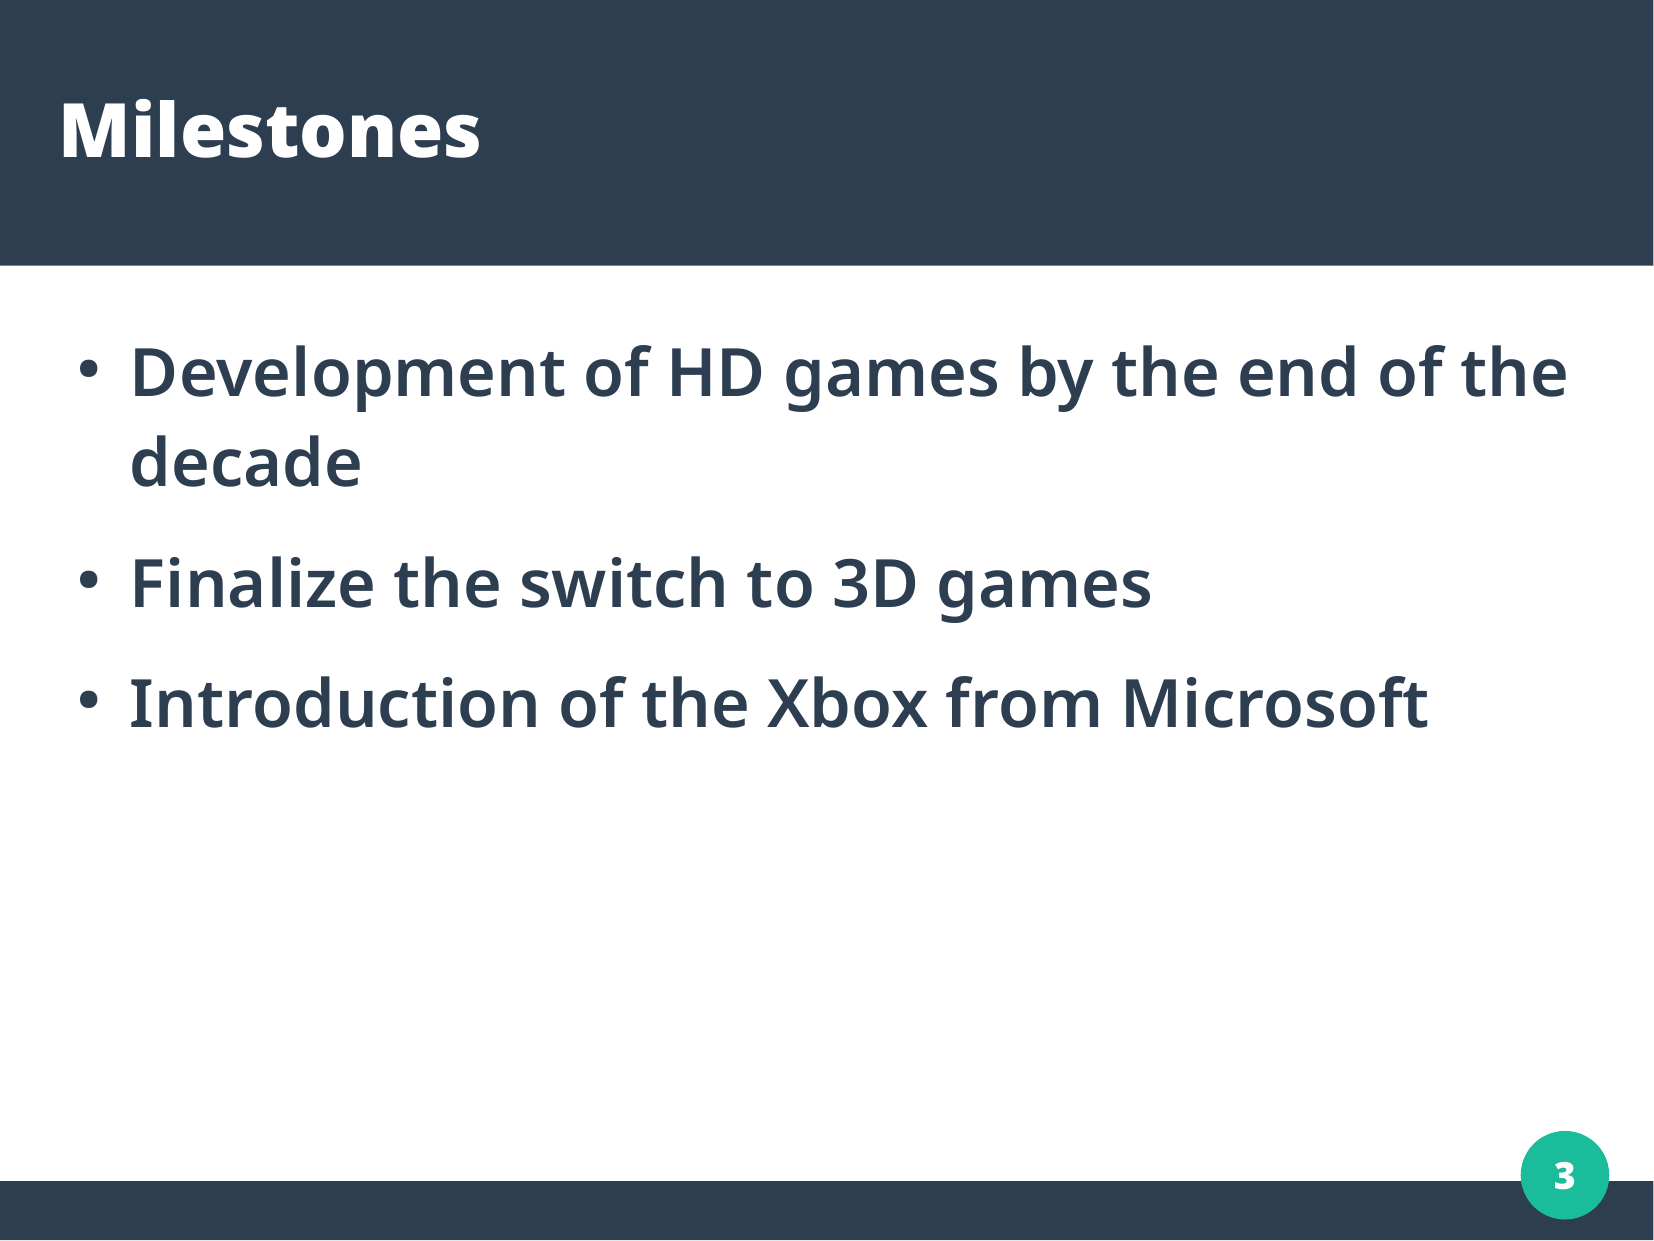

# Milestones
Development of HD games by the end of the decade
Finalize the switch to 3D games
Introduction of the Xbox from Microsoft
3